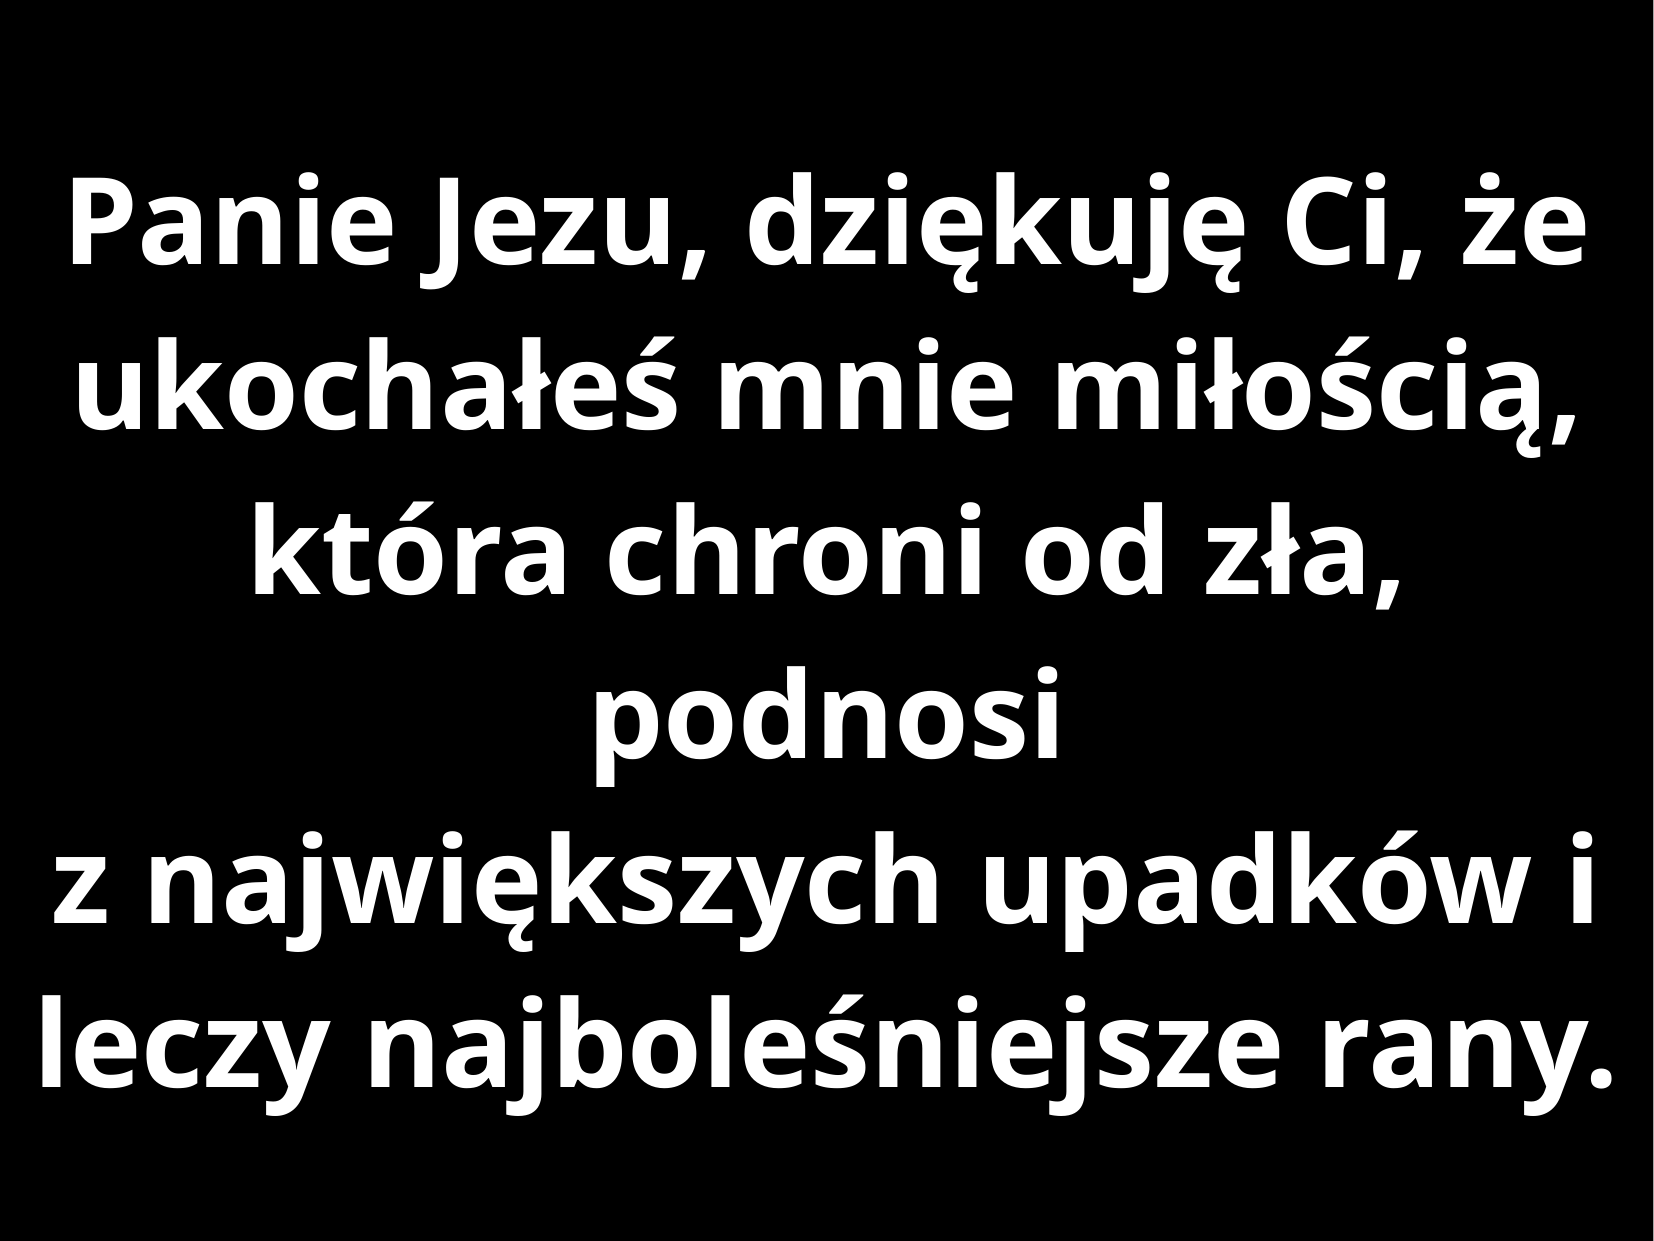

# Panie Jezu, dziękuję Ci, że ukochałeś mnie miłością, która chroni od zła, podnosi z największych upadków i leczy najboleśniejsze rany.